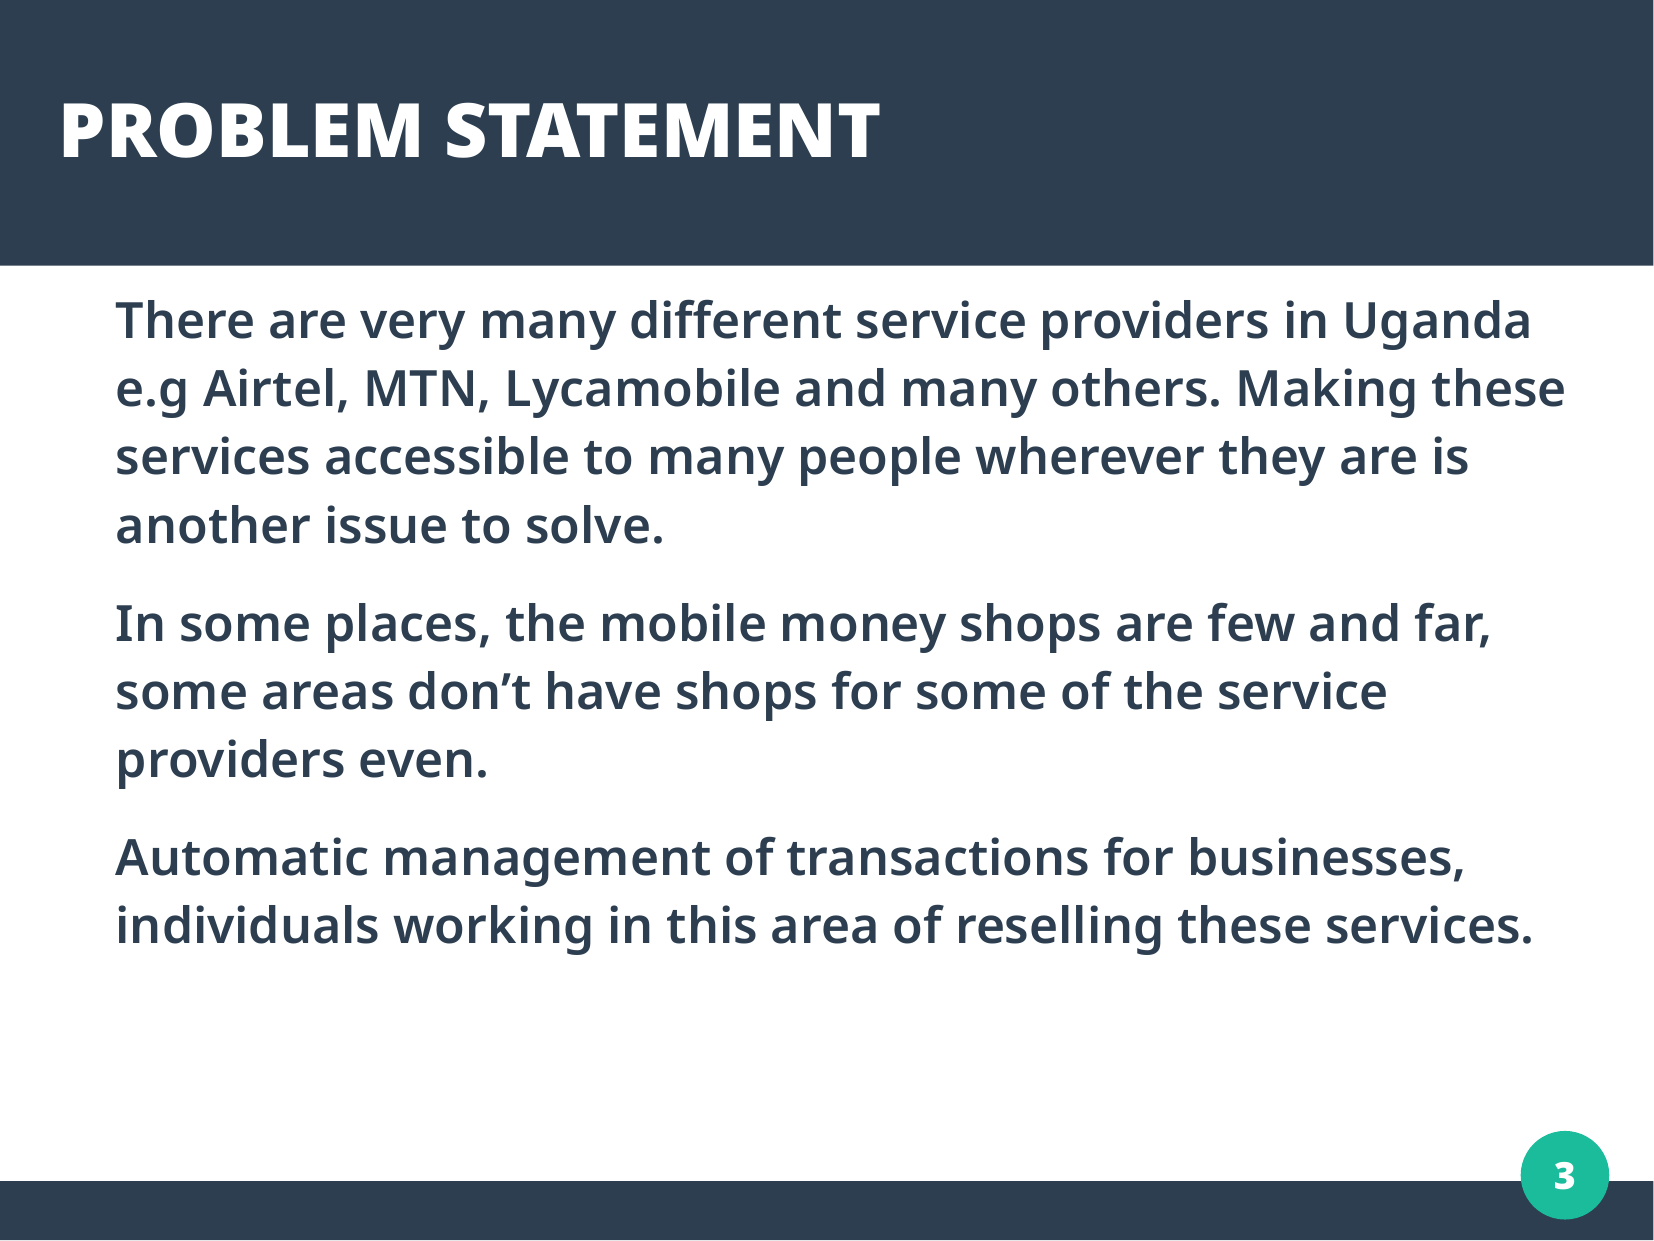

# PROBLEM STATEMENT
There are very many different service providers in Uganda e.g Airtel, MTN, Lycamobile and many others. Making these services accessible to many people wherever they are is another issue to solve.
In some places, the mobile money shops are few and far, some areas don’t have shops for some of the service providers even.
Automatic management of transactions for businesses, individuals working in this area of reselling these services.
3